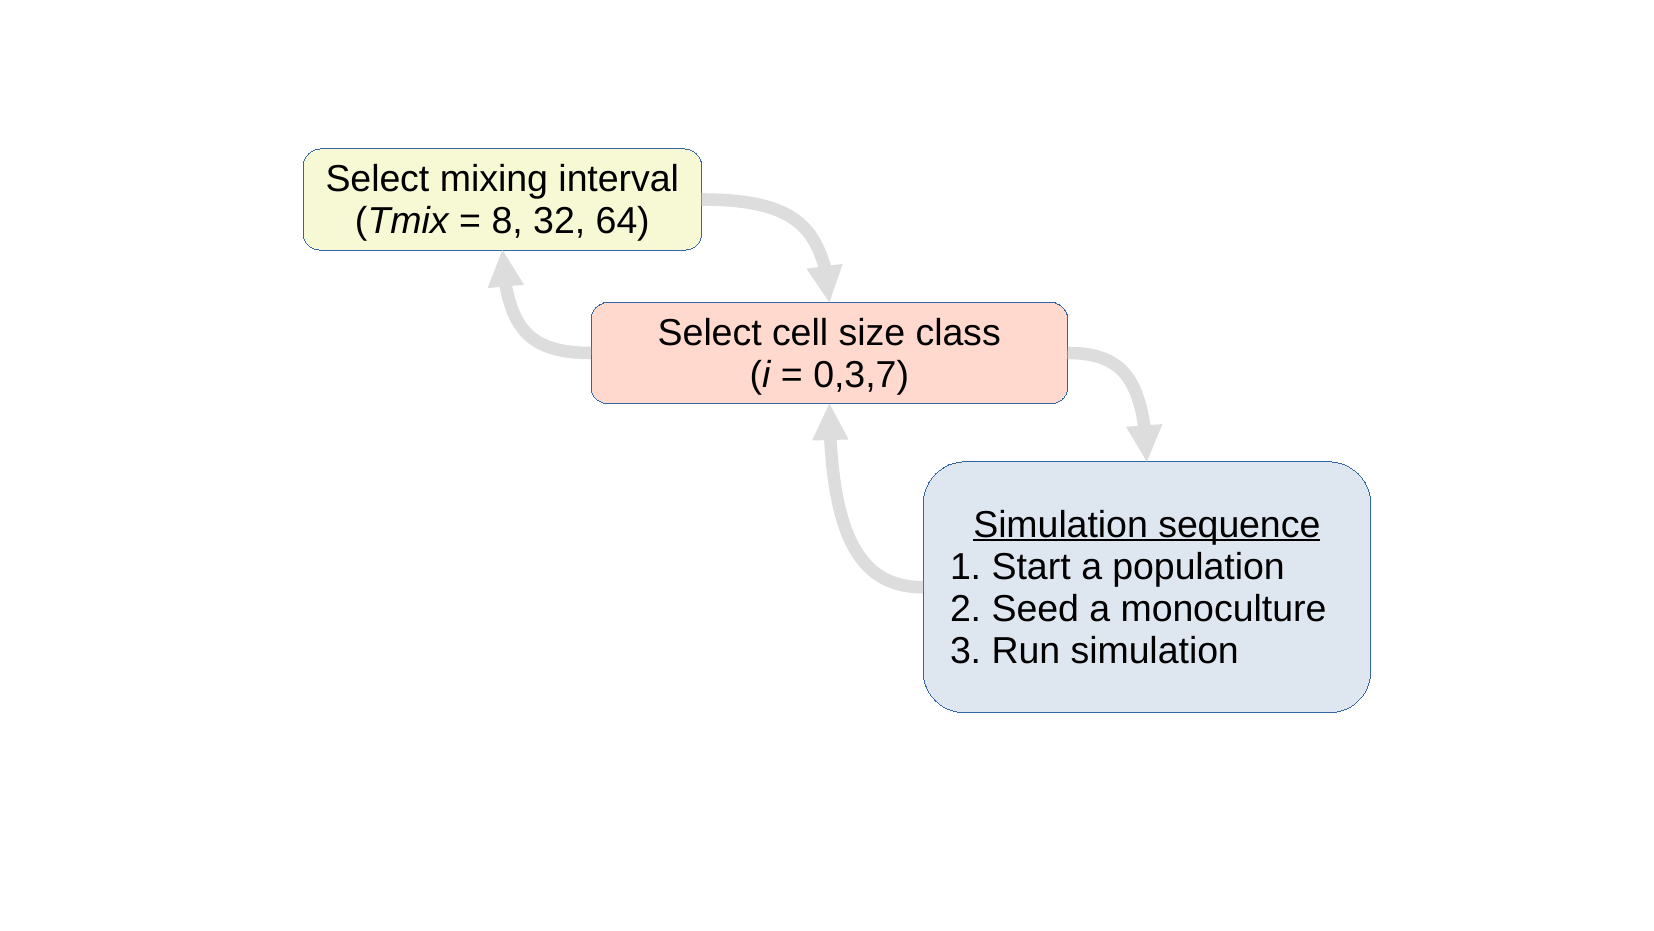

Select mixing interval
(Tmix = 8, 32, 64)
Select cell size class
(i = 0,3,7)
Simulation sequence
1. Start a population
2. Seed a monoculture
3. Run simulation